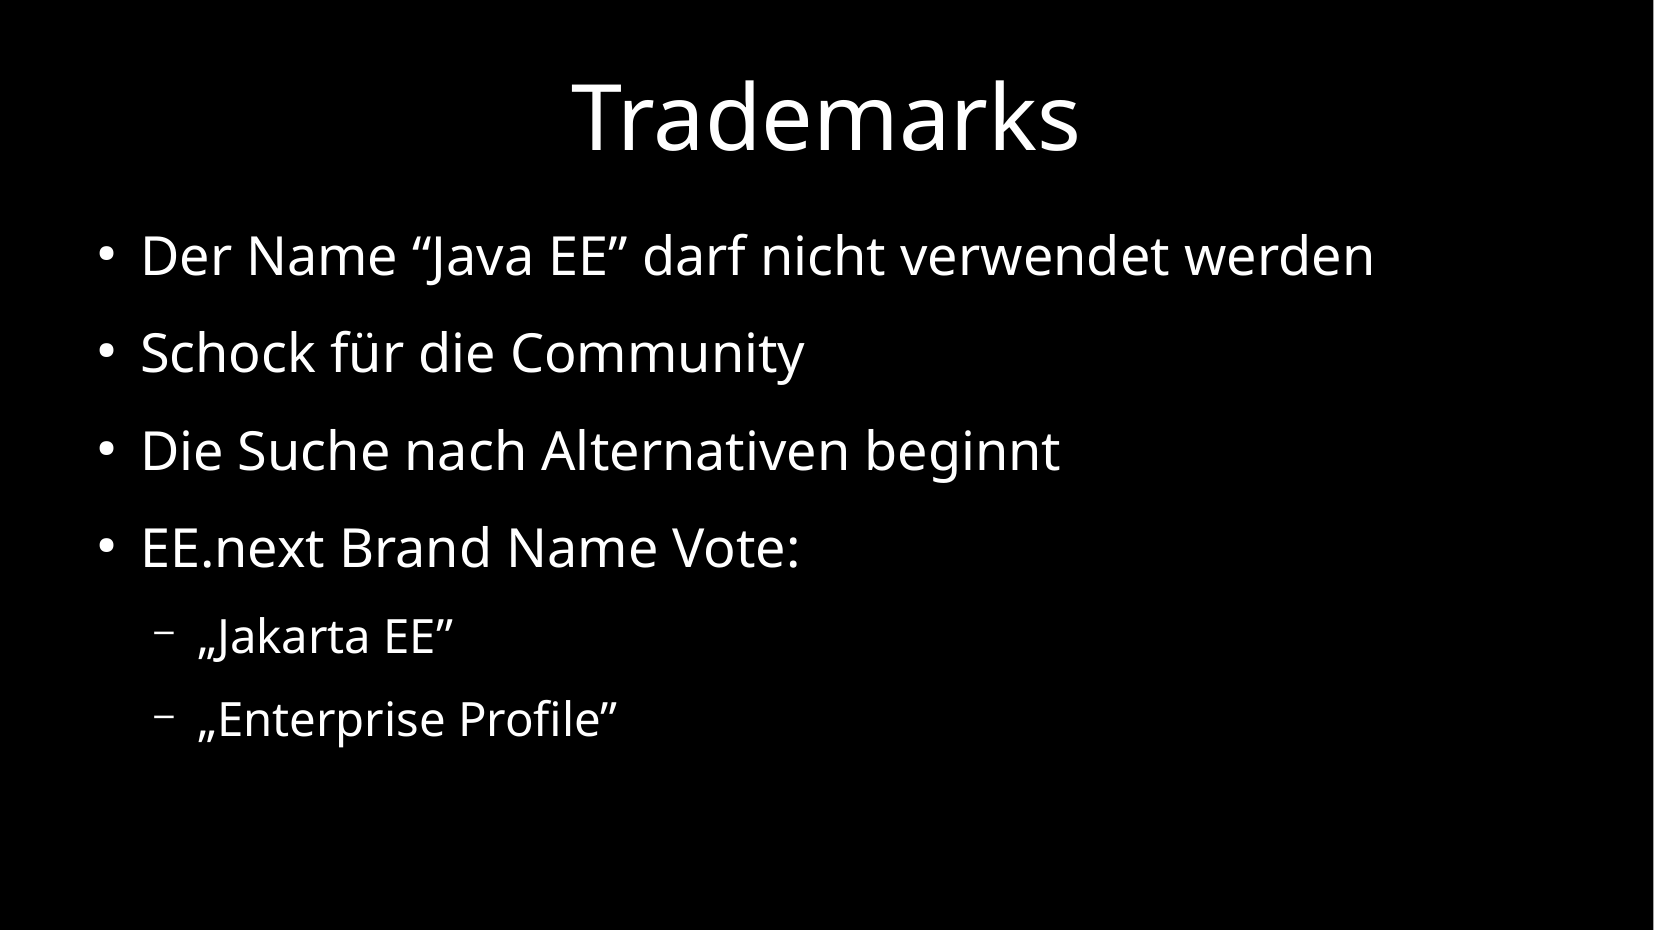

# Trademarks
Der Name “Java EE” darf nicht verwendet werden
Schock für die Community
Die Suche nach Alternativen beginnt
EE.next Brand Name Vote:
„Jakarta EE”
„Enterprise Profile”